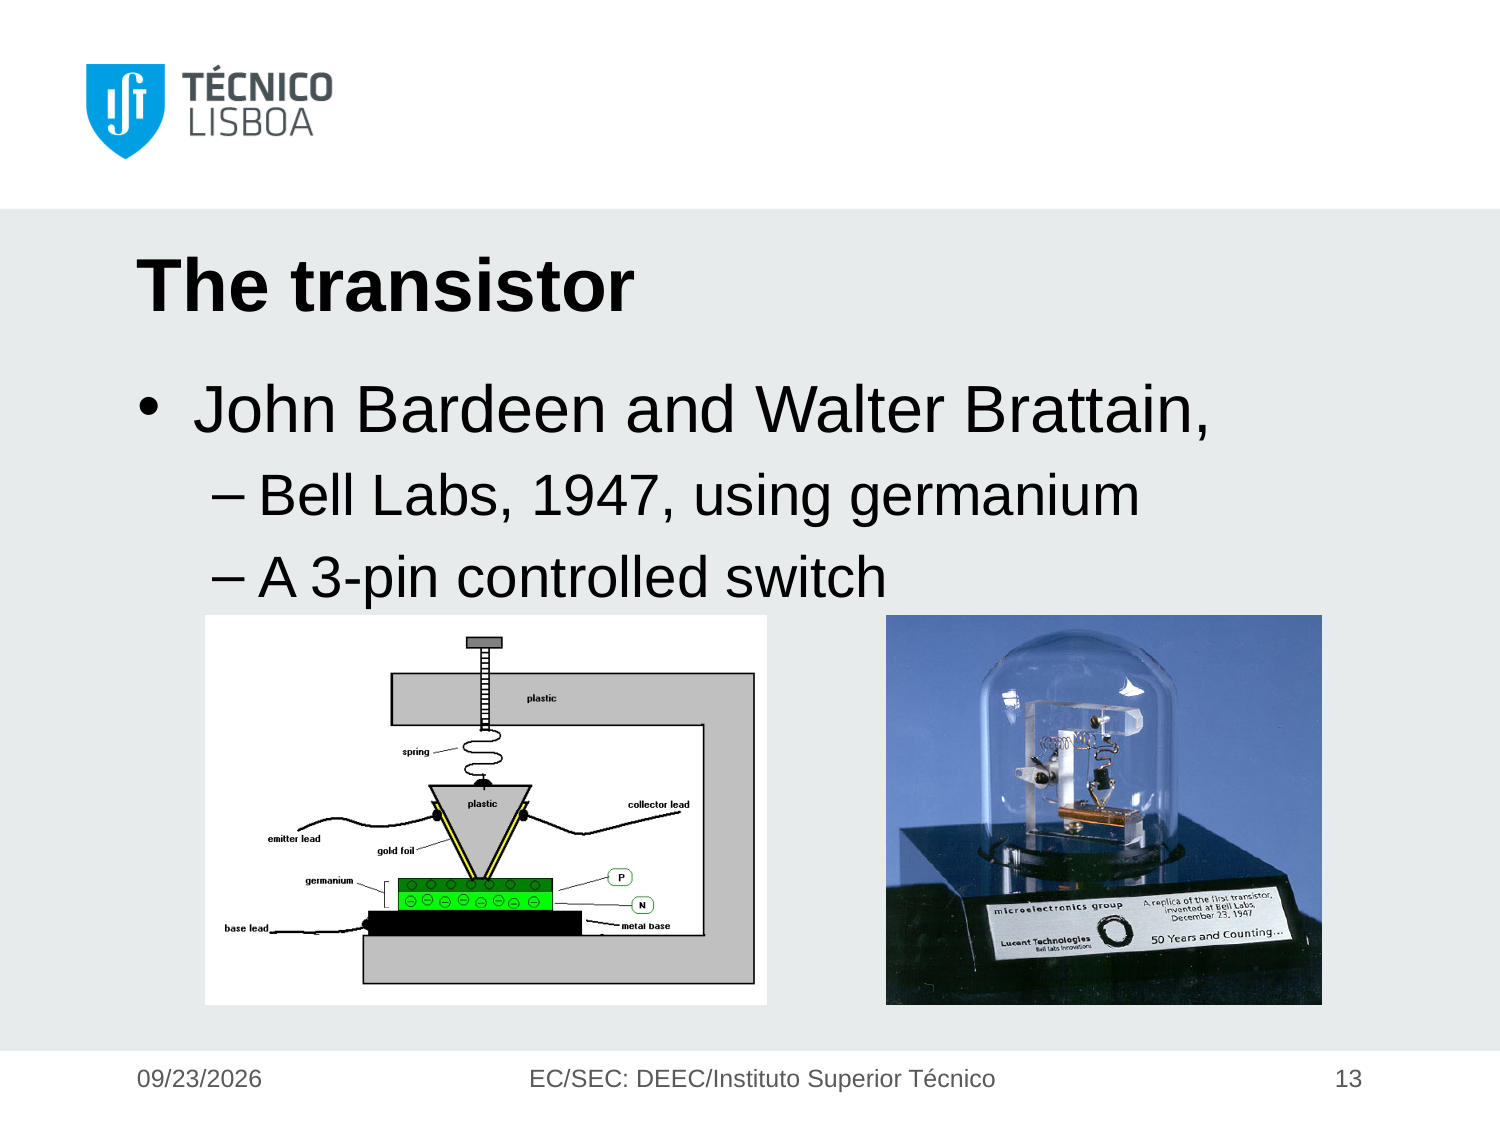

# The transistor
John Bardeen and Walter Brattain,
Bell Labs, 1947, using germanium
A 3-pin controlled switch
EC/SEC: DEEC/Instituto Superior Técnico